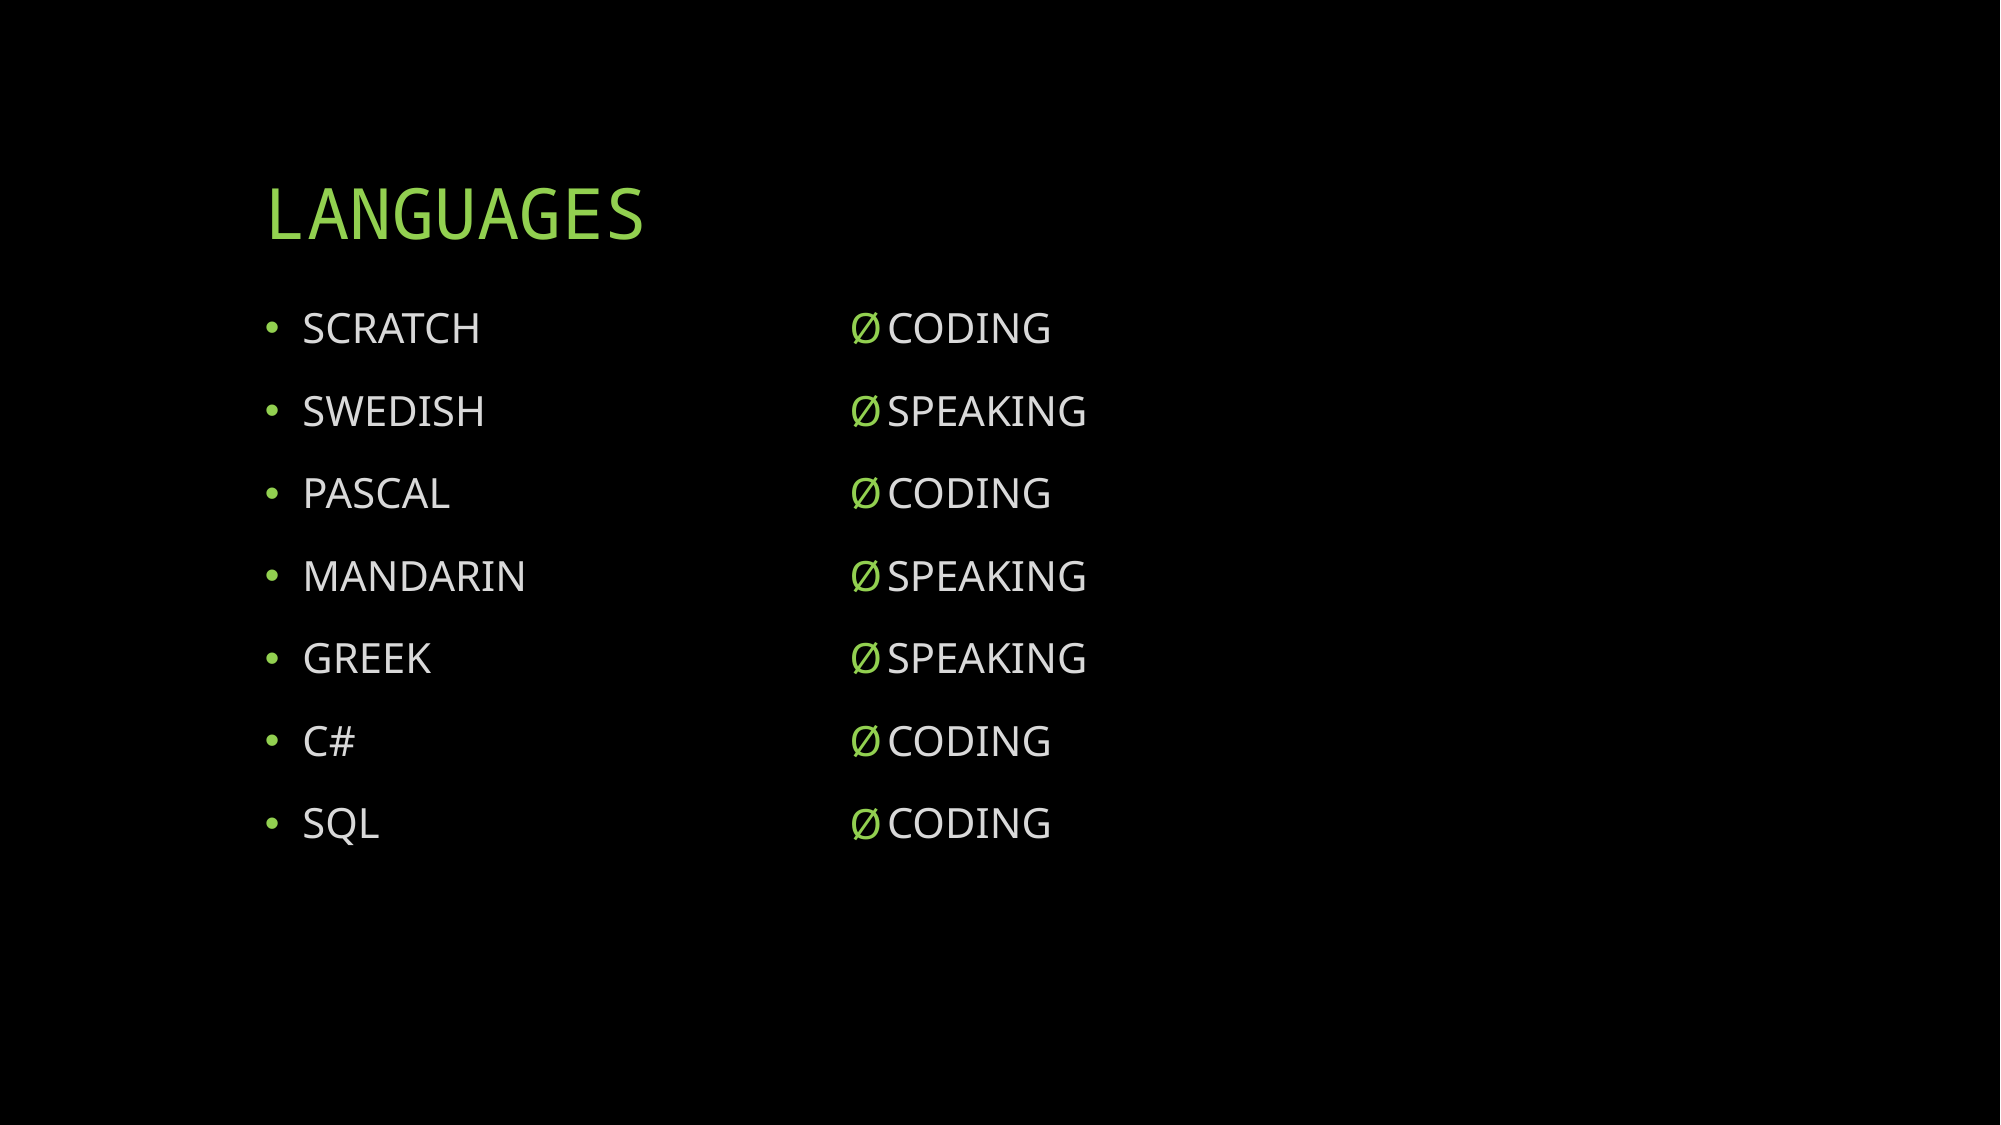

# LANGUAGES
SCRATCH
SWEDISH
PASCAL
MANDARIN
GREEK
C#
SQL
CODING
SPEAKING
CODING
SPEAKING
SPEAKING
CODING
CODING